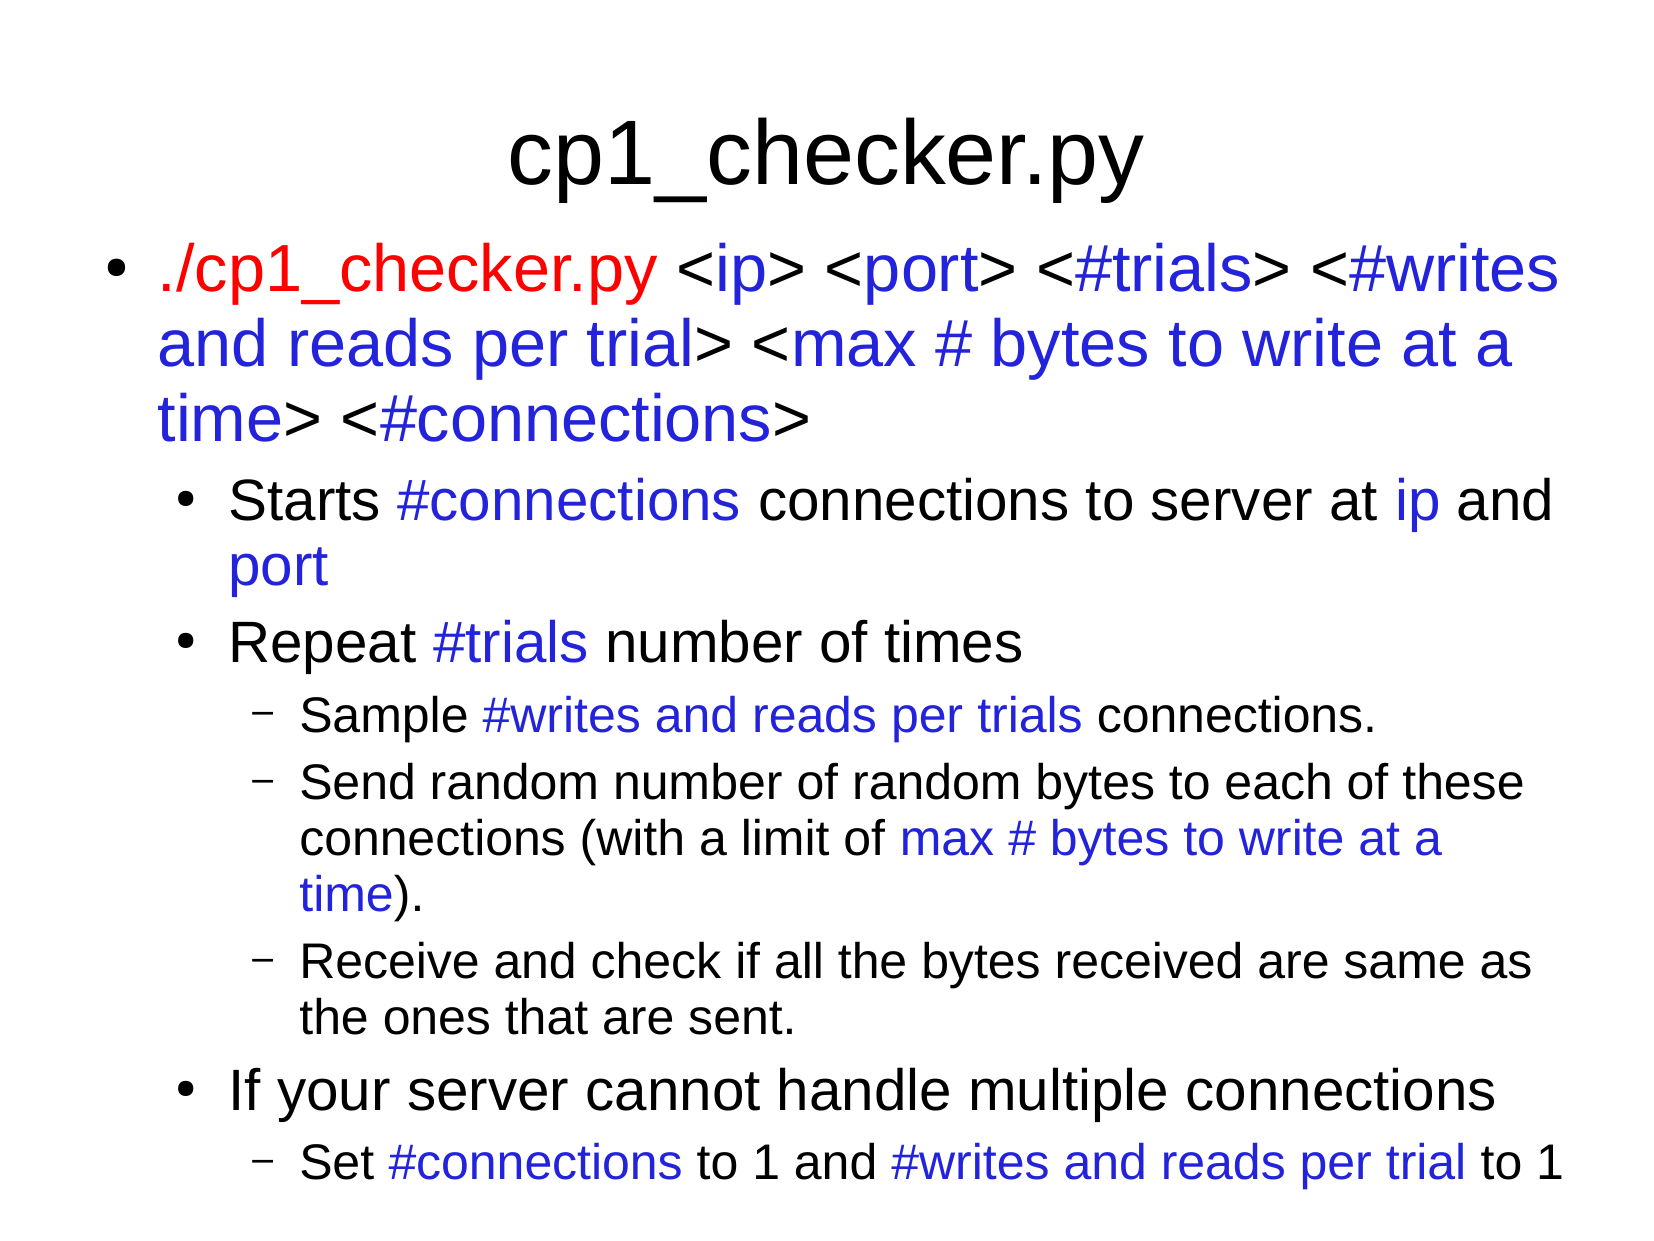

# cp1_checker.py
./cp1_checker.py <ip> <port> <#trials> <#writes and reads per trial> <max # bytes to write at a time> <#connections>
Starts #connections connections to server at ip and port
Repeat #trials number of times
Sample #writes and reads per trials connections.
Send random number of random bytes to each of these connections (with a limit of max # bytes to write at a time).
Receive and check if all the bytes received are same as the ones that are sent.
If your server cannot handle multiple connections
Set #connections to 1 and #writes and reads per trial to 1